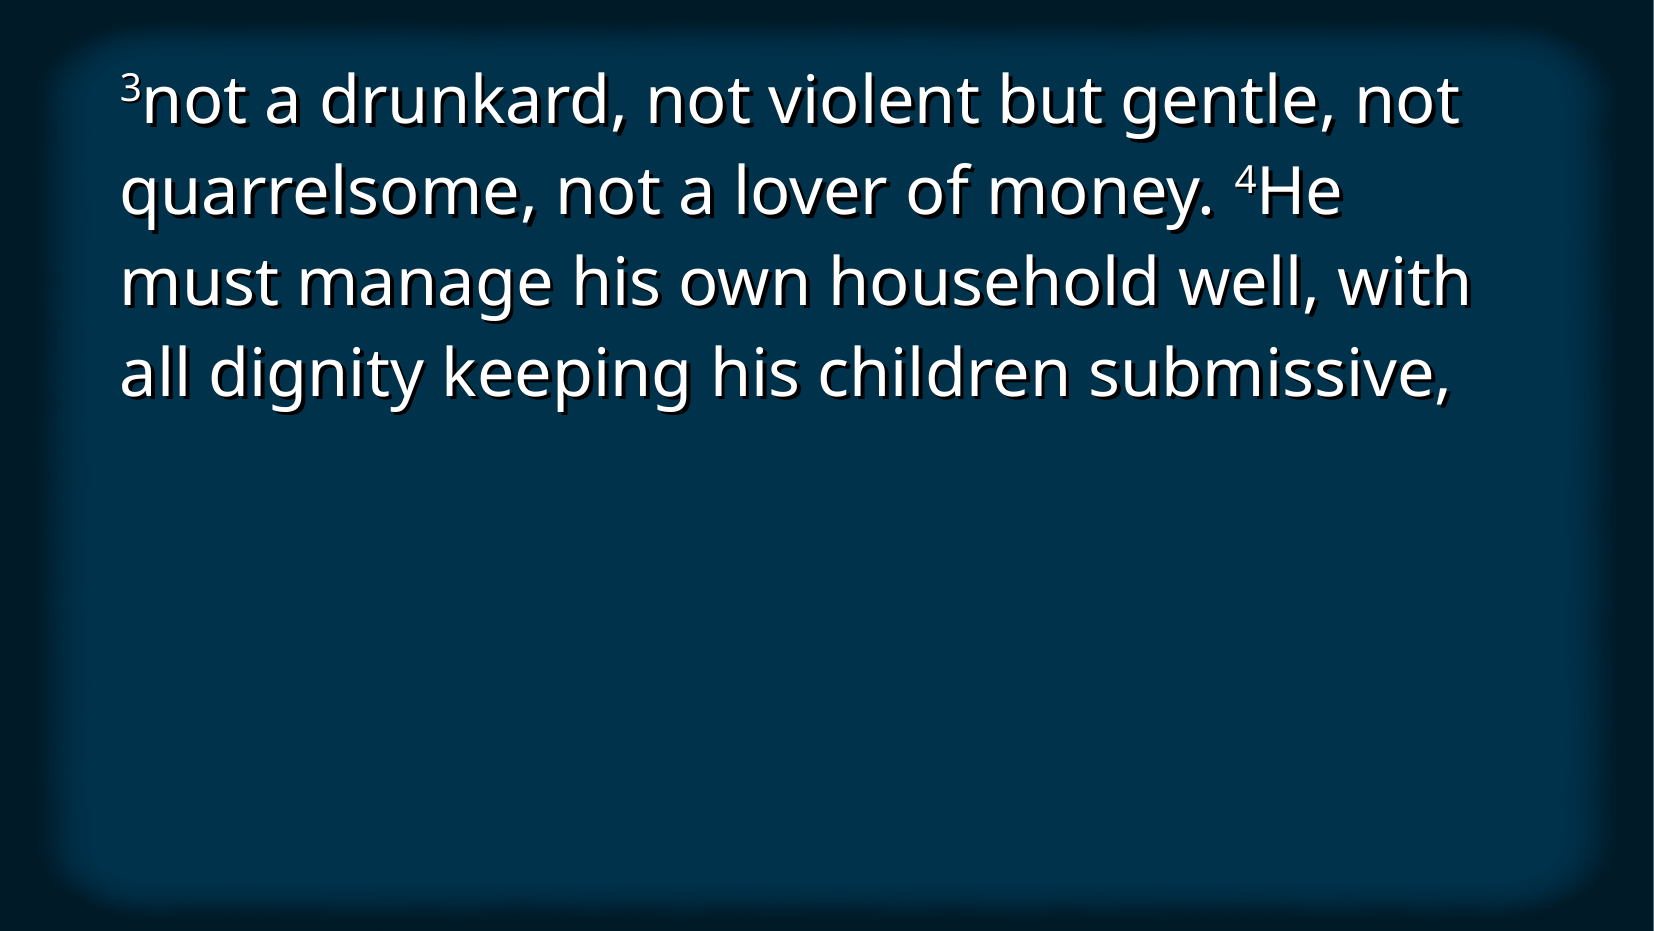

3not a drunkard, not violent but gentle, not quarrelsome, not a lover of money. 4He must manage his own household well, with all dignity keeping his children submissive,